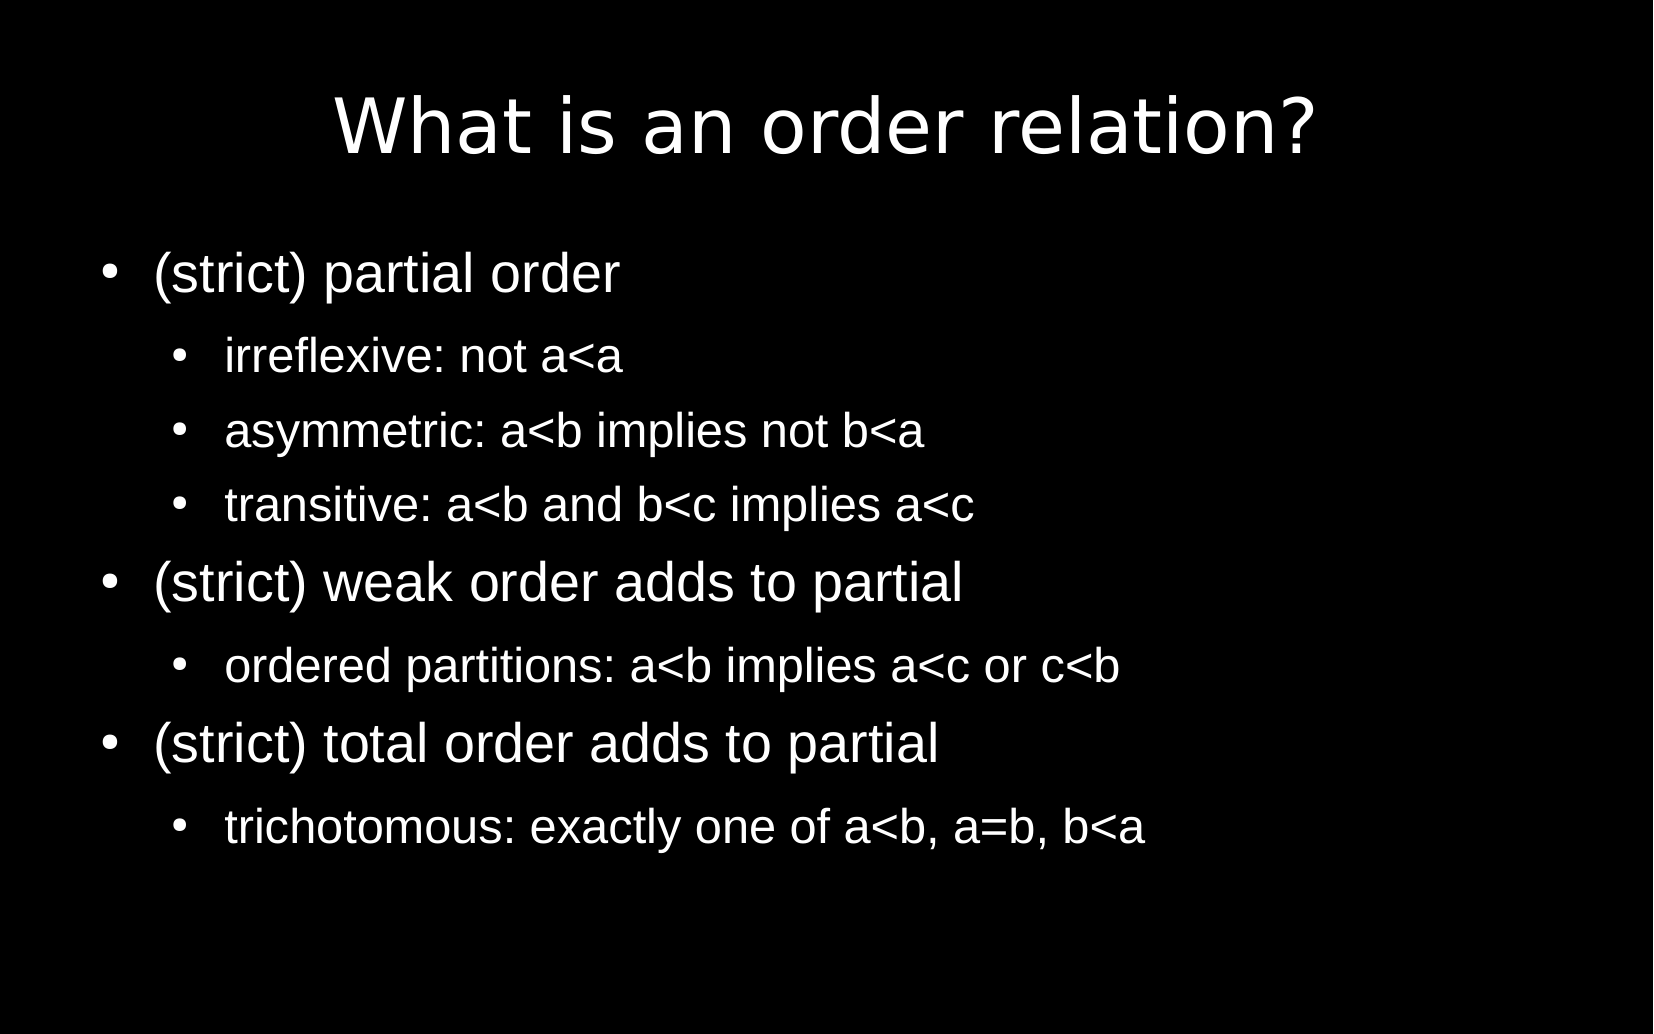

# What is an order relation?
(strict) partial order
irreflexive: not a<a
asymmetric: a<b implies not b<a
transitive: a<b and b<c implies a<c
(strict) weak order adds to partial
ordered partitions: a<b implies a<c or c<b
(strict) total order adds to partial
trichotomous: exactly one of a<b, a=b, b<a